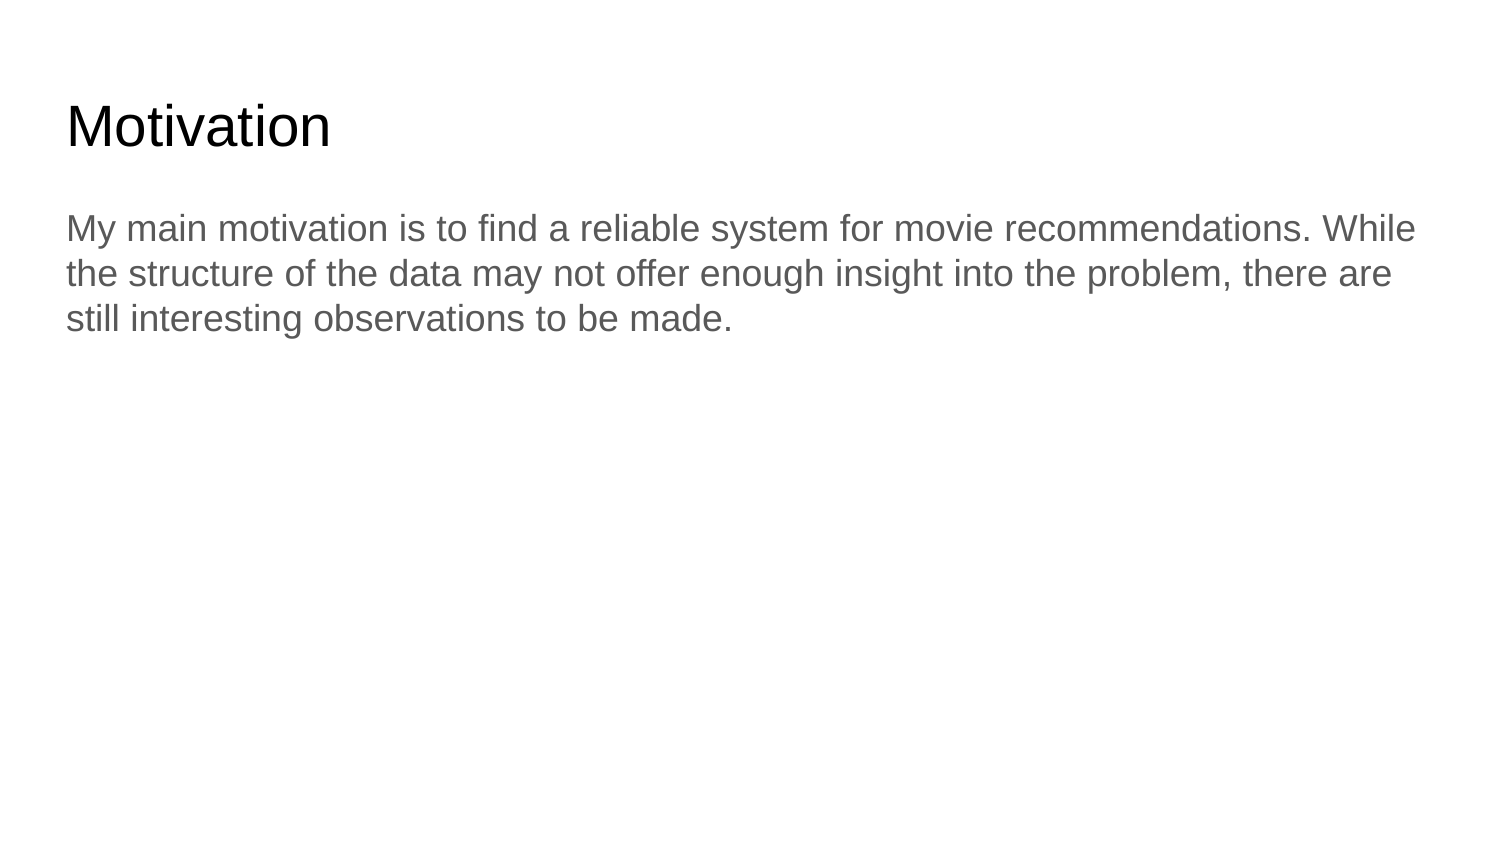

# Motivation
My main motivation is to find a reliable system for movie recommendations. While the structure of the data may not offer enough insight into the problem, there are still interesting observations to be made.